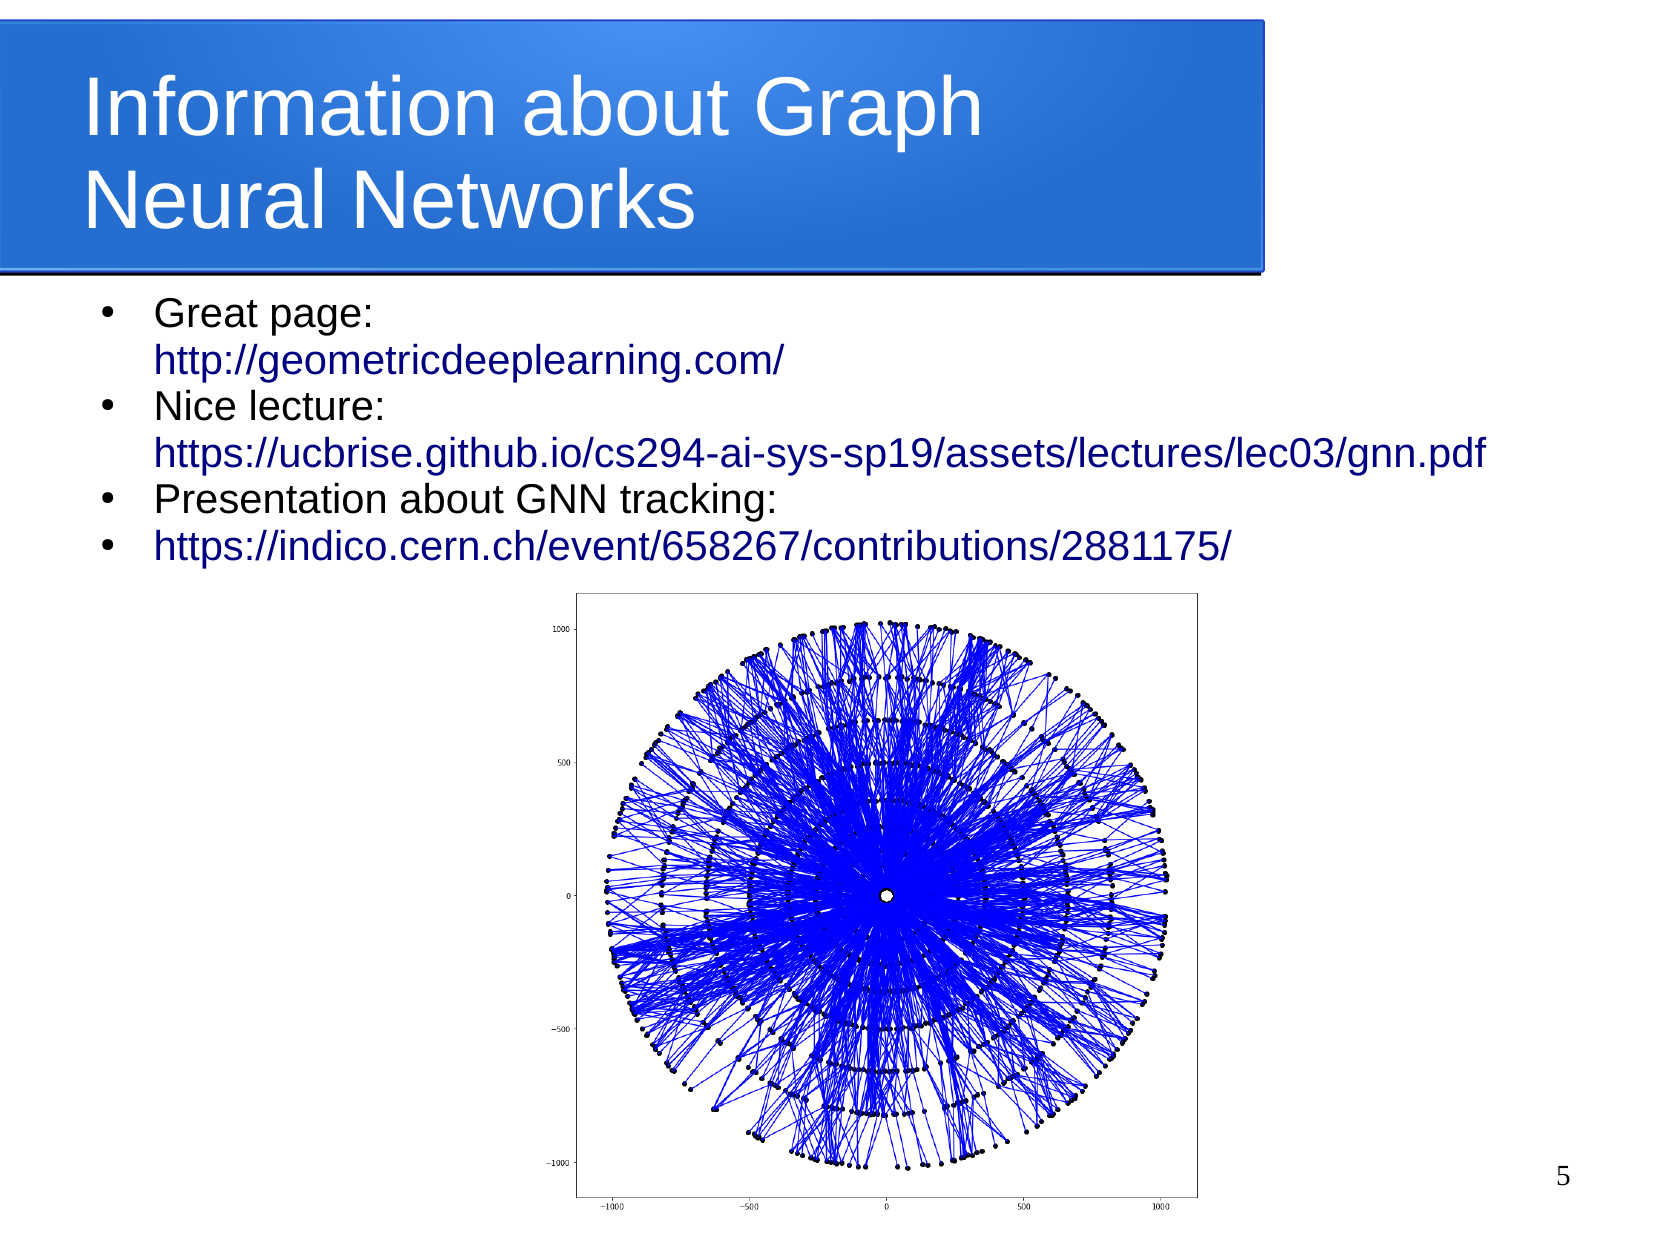

# Information about Graph Neural Networks
Great page:
http://geometricdeeplearning.com/
Nice lecture:
https://ucbrise.github.io/cs294-ai-sys-sp19/assets/lectures/lec03/gnn.pdf
Presentation about GNN tracking:
https://indico.cern.ch/event/658267/contributions/2881175/
5